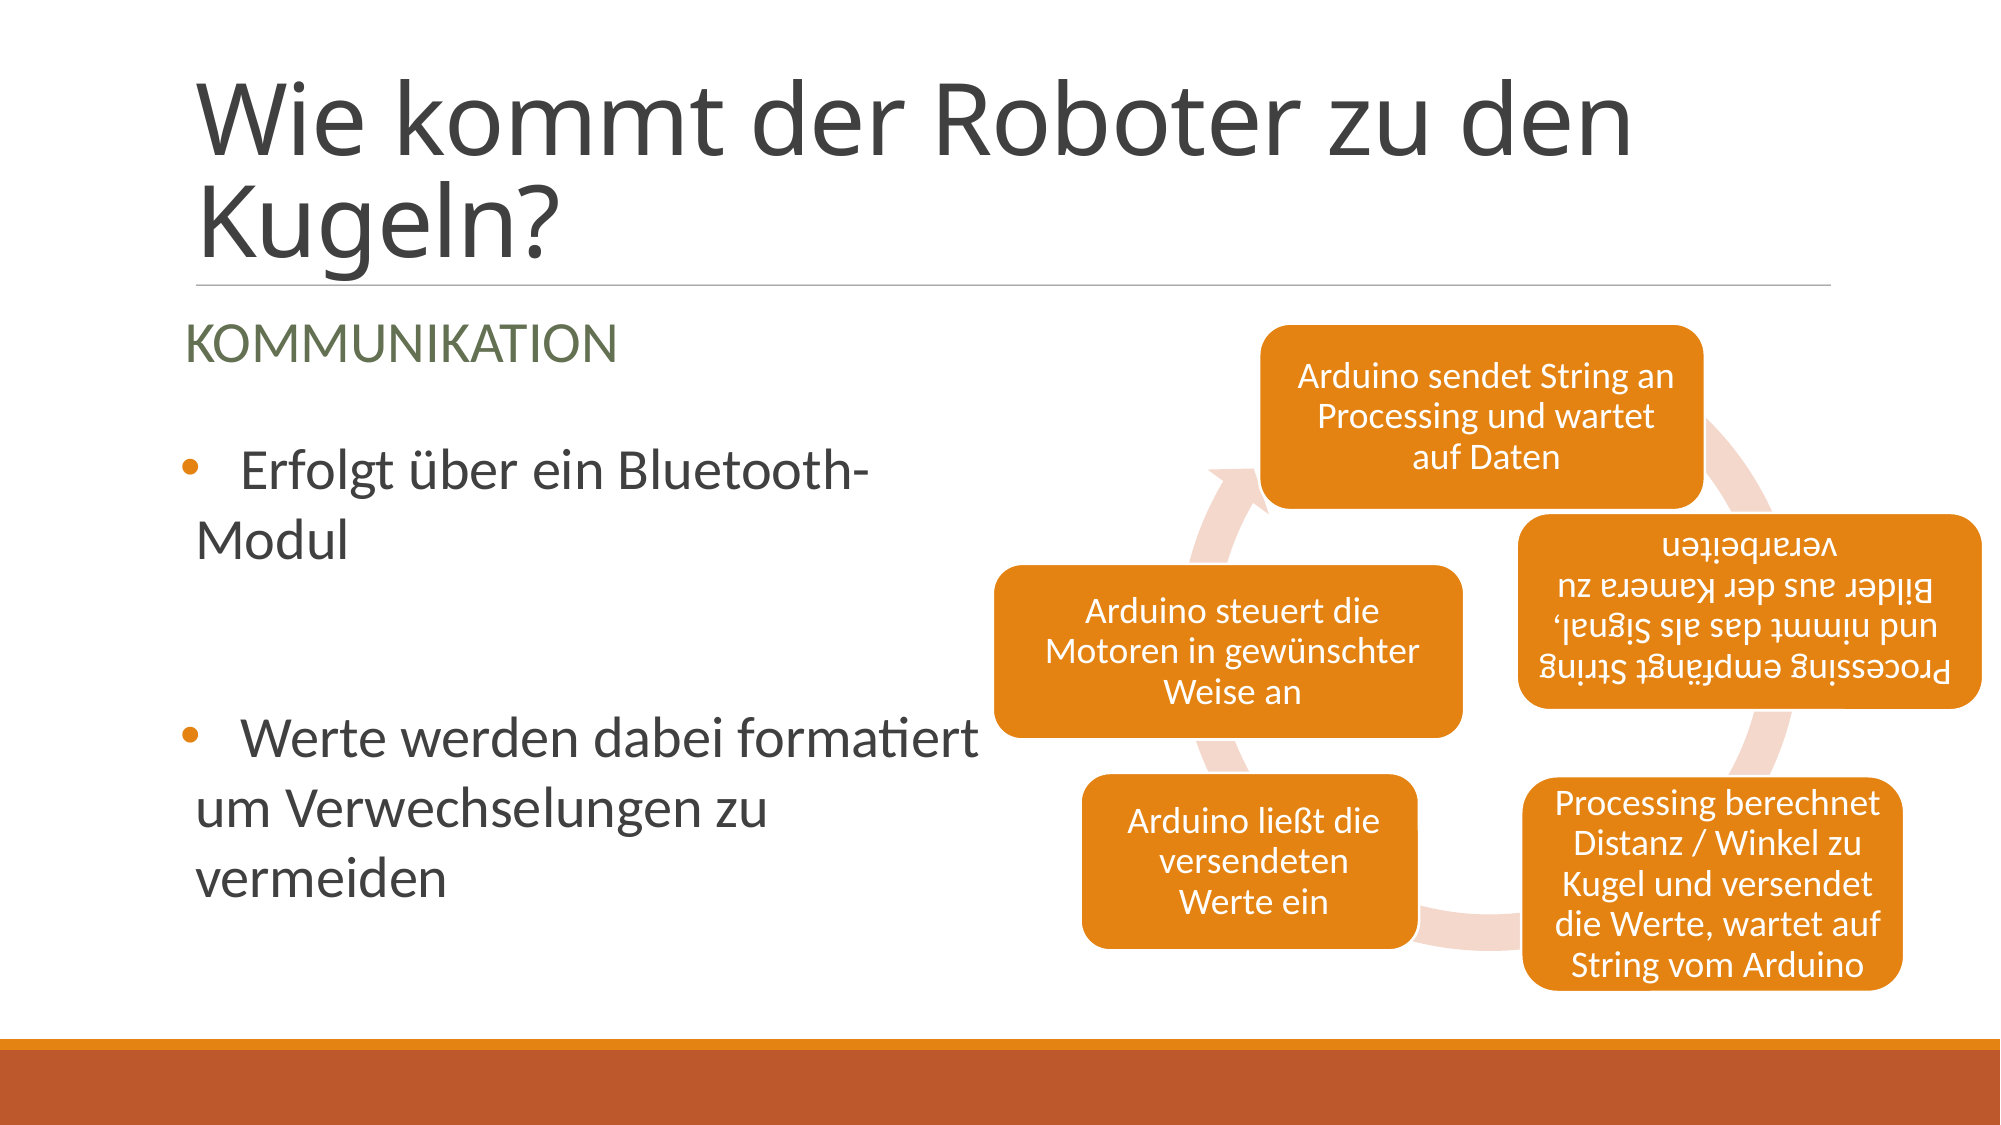

# Wie kommt der Roboter zu den Kugeln?
Kommunikation
Arduino sendet String an Processing und wartet auf Daten
Processing empfängt String und nimmt das als Signal, Bilder aus der Kamera zu verarbeiten
Arduino steuert die Motoren in gewünschter Weise an
Arduino ließt die versendeten Werte ein
Processing berechnet Distanz / Winkel zu Kugel und versendet die Werte, wartet auf String vom Arduino
 Erfolgt über ein Bluetooth-Modul
 Werte werden dabei formatiert um Verwechselungen zu vermeiden